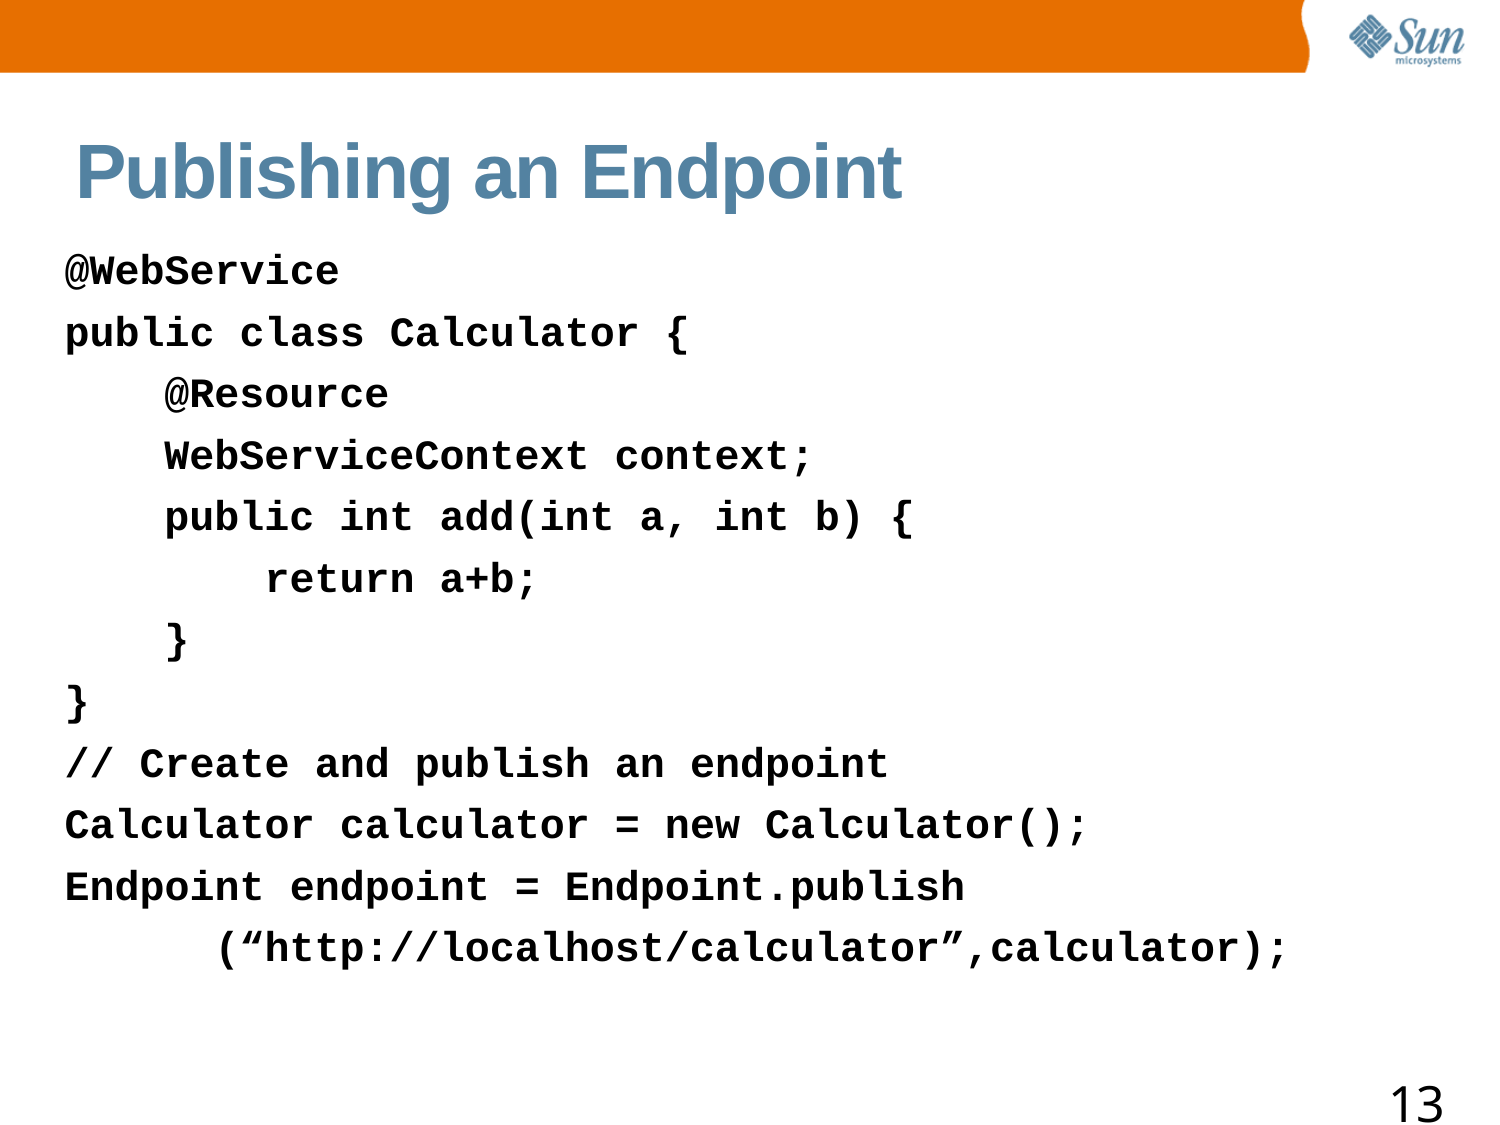

# Publishing an Endpoint
@WebService
public class Calculator {
 @Resource
 WebServiceContext context;
 public int add(int a, int b) {
 return a+b;
 }
}
// Create and publish an endpoint
Calculator calculator = new Calculator();
Endpoint endpoint = Endpoint.publish
 (“http://localhost/calculator”,calculator);